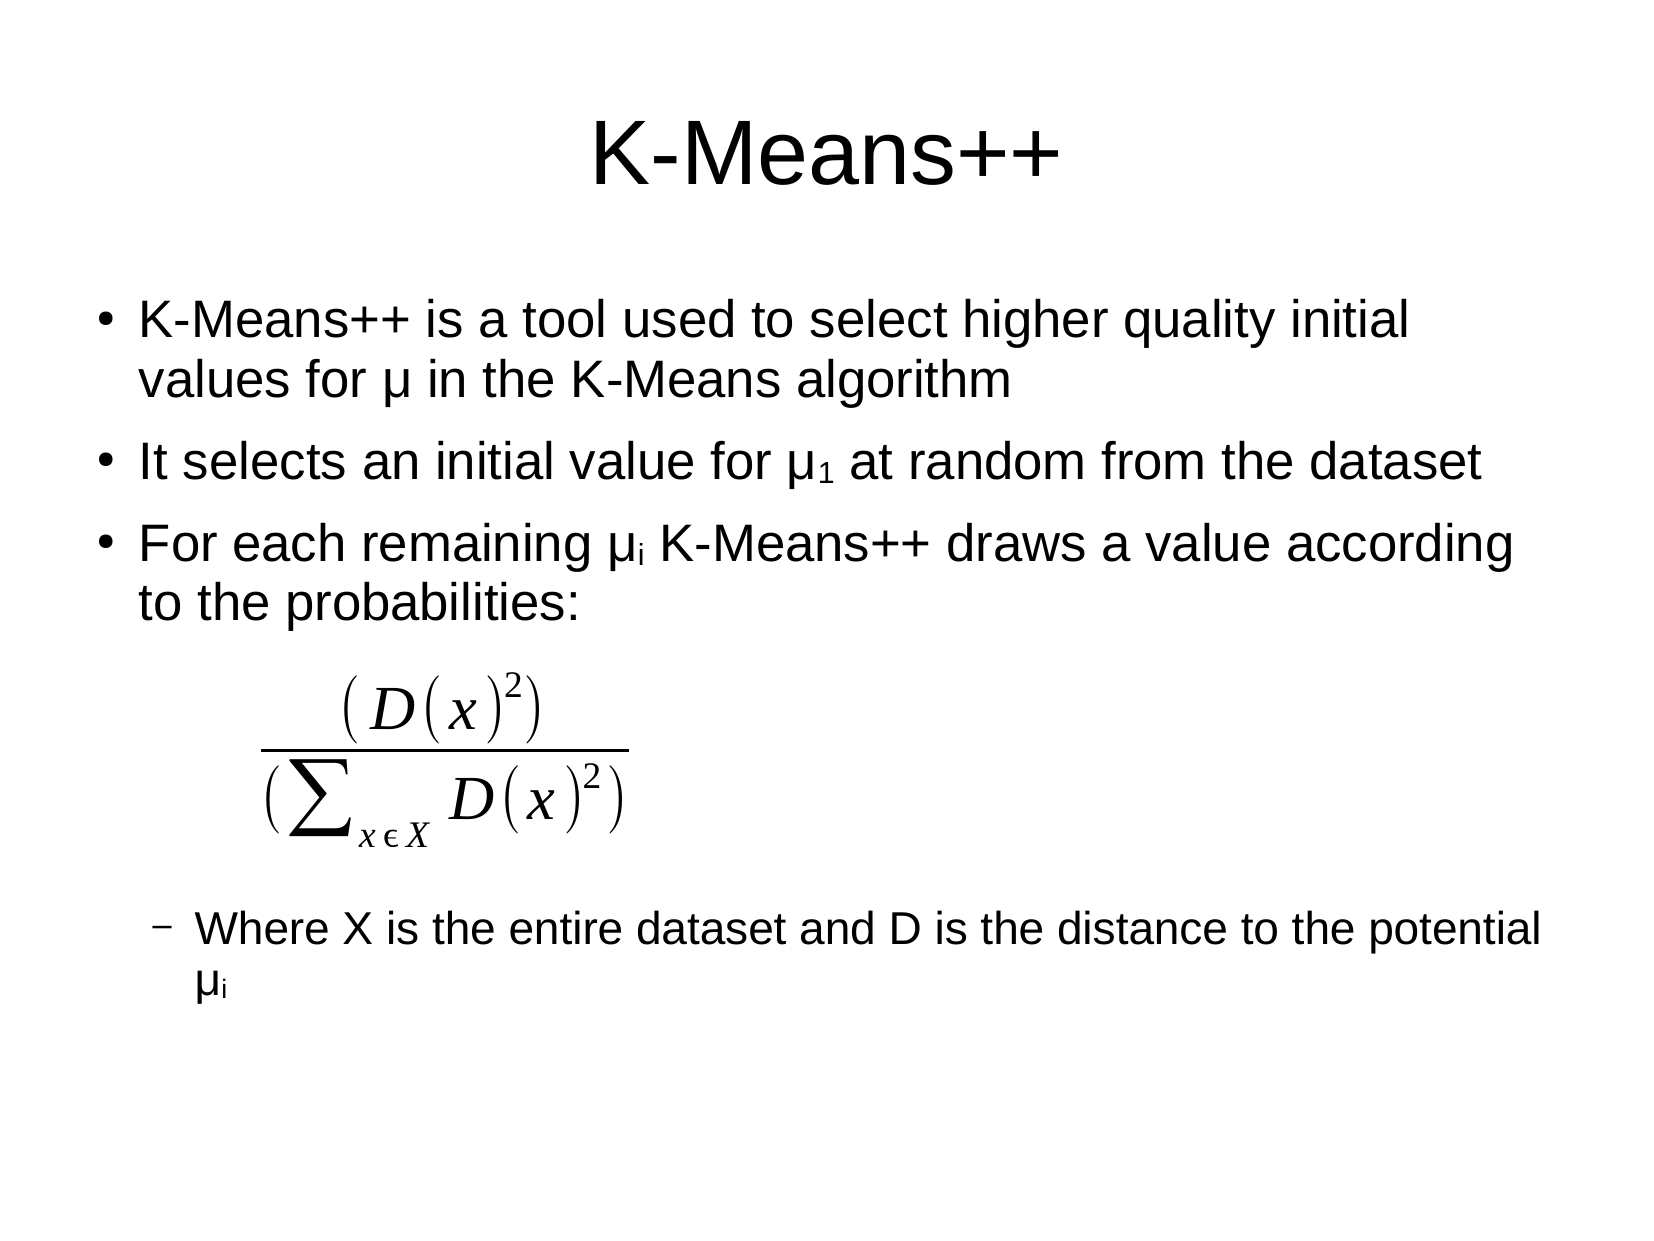

# K-Means++
K-Means++ is a tool used to select higher quality initial values for μ in the K-Means algorithm
It selects an initial value for μ1 at random from the dataset
For each remaining μi K-Means++ draws a value according to the probabilities:
Where X is the entire dataset and D is the distance to the potential μi